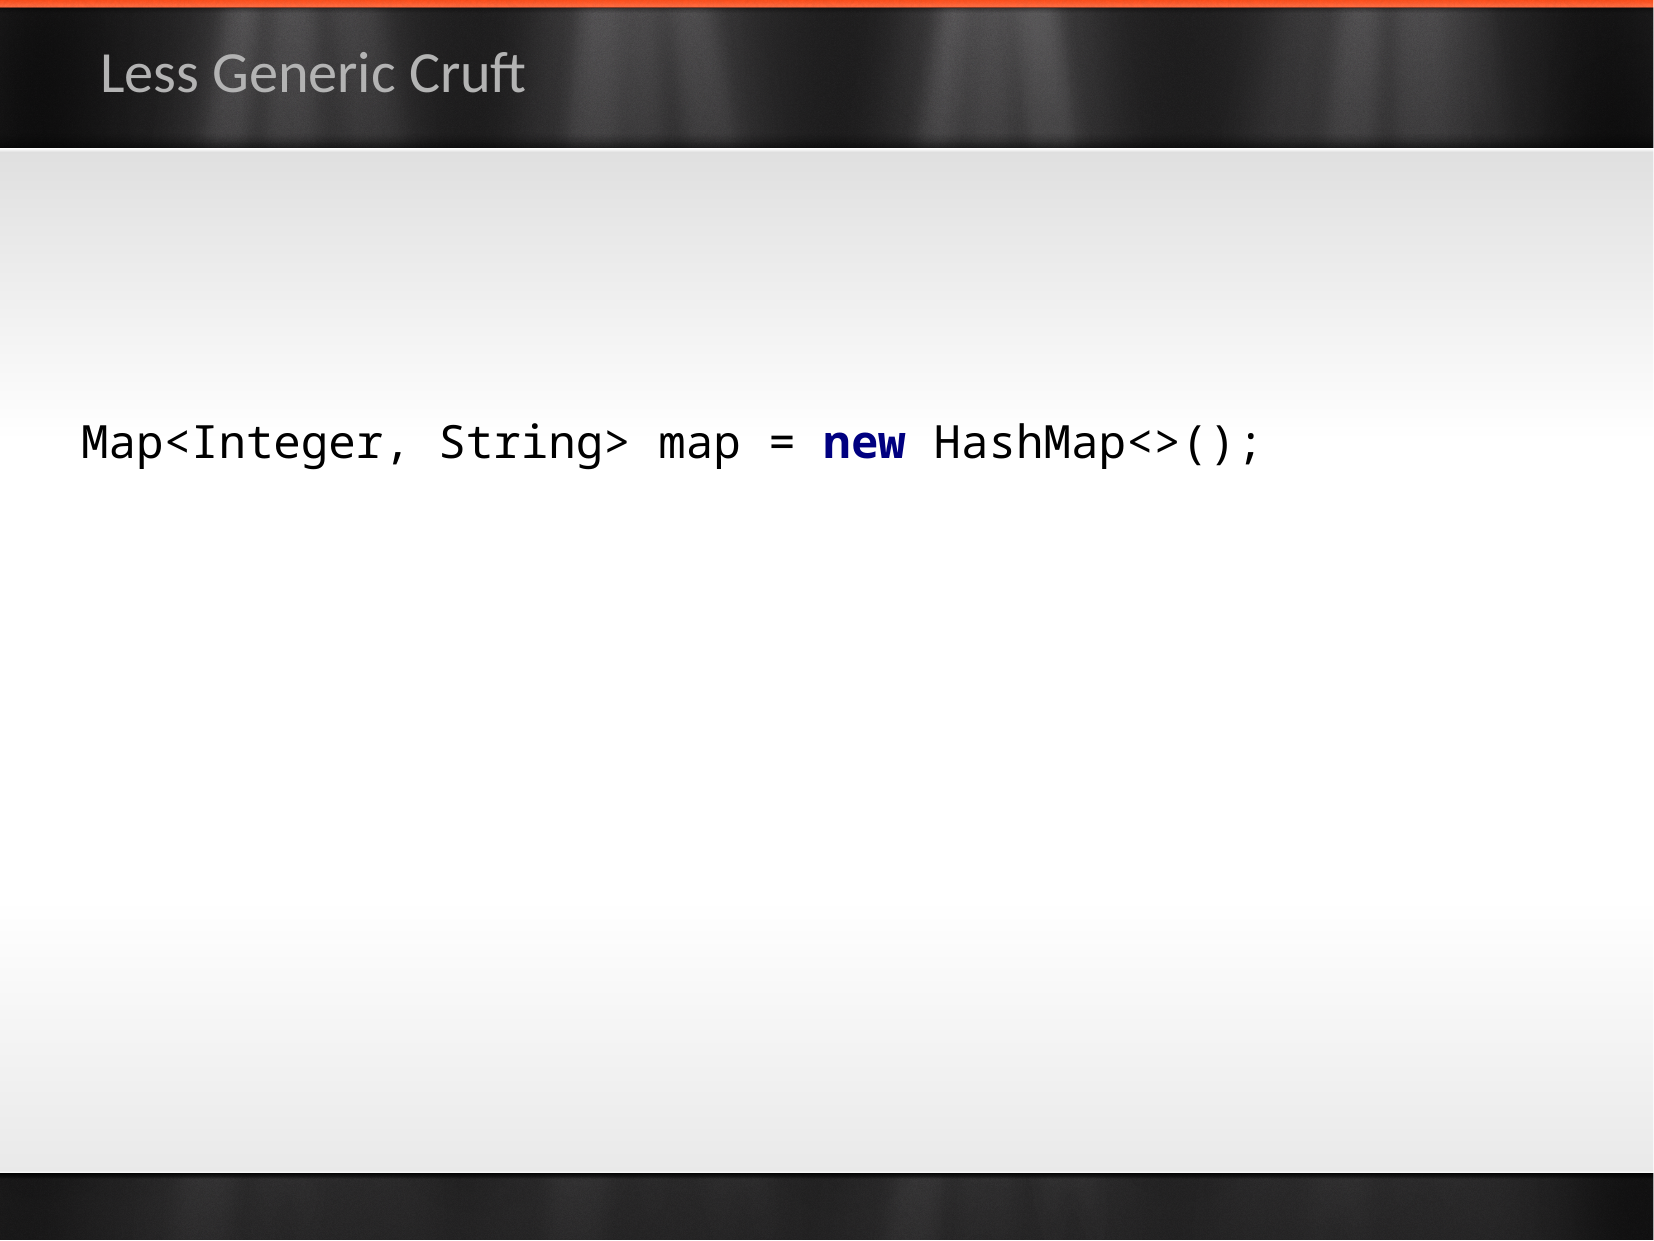

# Less Generic Cruft
Map<Integer, String> map = new HashMap<>();